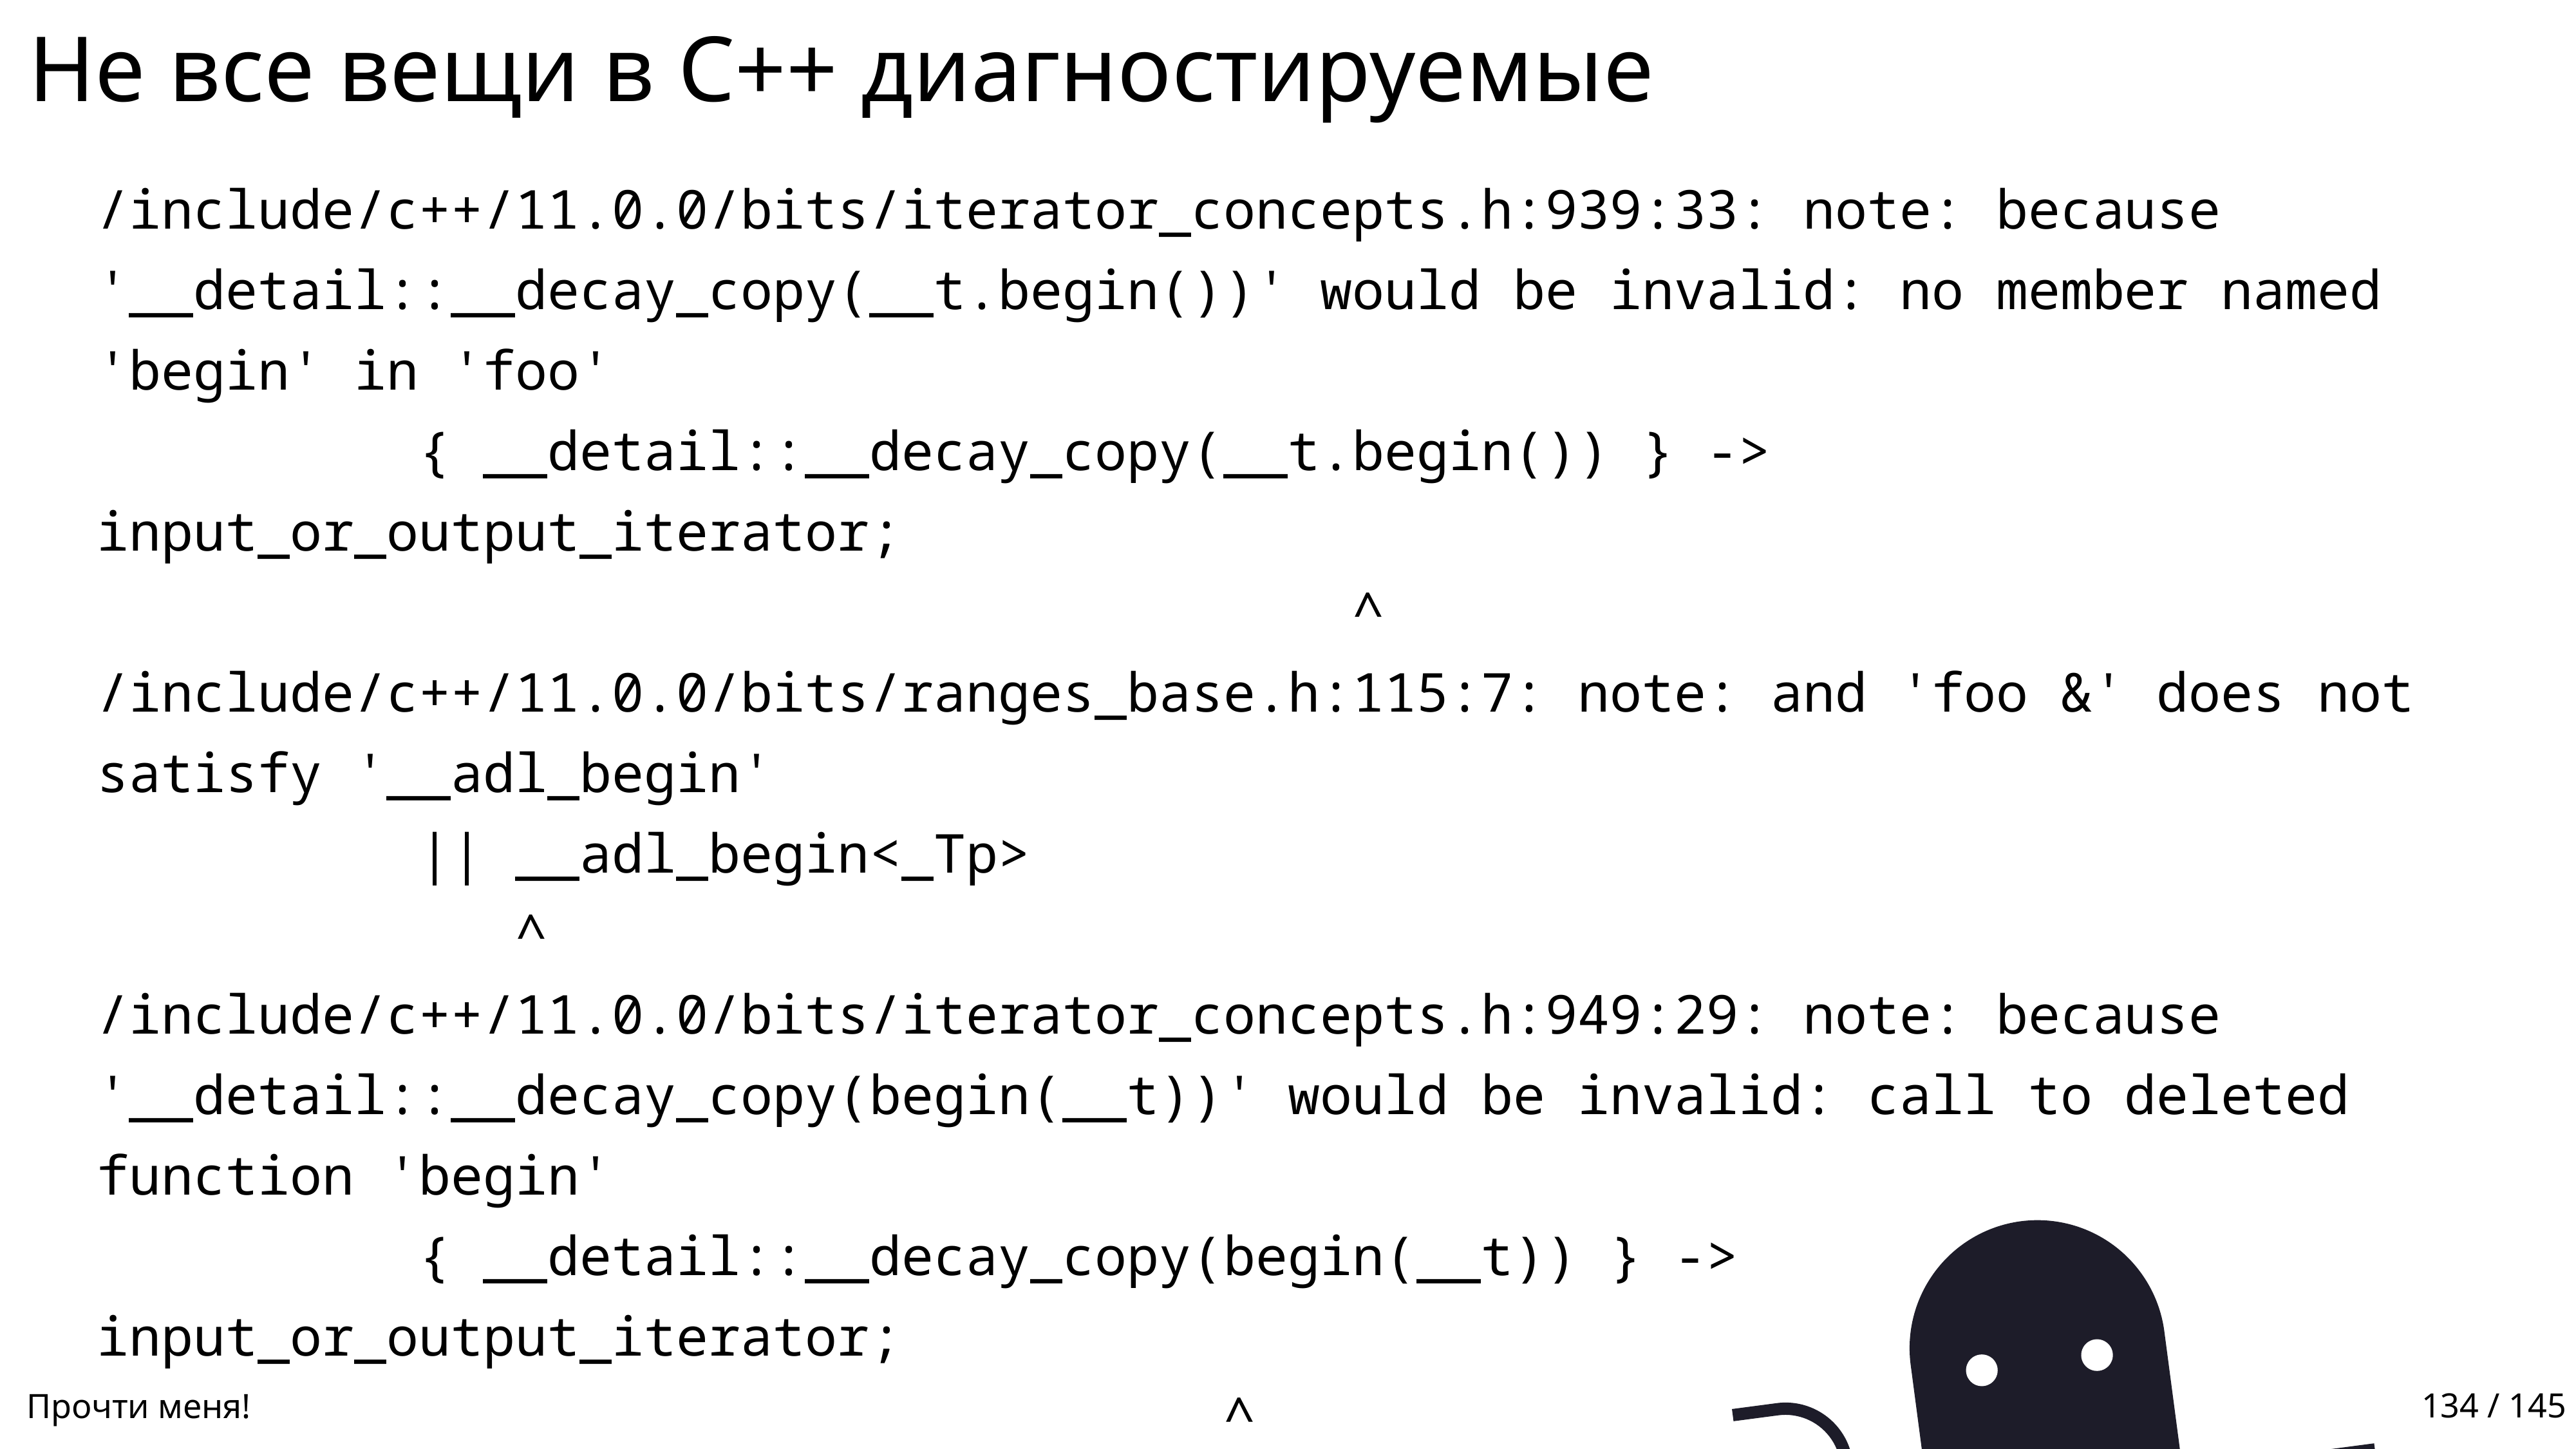

# Не все вещи в C++ диагностируемые
/include/c++/11.0.0/bits/iterator_concepts.h:939:33: note: because '__detail::__decay_copy(__t.begin())' would be invalid: no member named 'begin' in 'foo'
 { __detail::__decay_copy(__t.begin()) } -> input_or_output_iterator;
 ^
/include/c++/11.0.0/bits/ranges_base.h:115:7: note: and 'foo &' does not satisfy '__adl_begin'
 || __adl_begin<_Tp>
 ^
/include/c++/11.0.0/bits/iterator_concepts.h:949:29: note: because '__detail::__decay_copy(begin(__t))' would be invalid: call to deleted function 'begin'
 { __detail::__decay_copy(begin(__t)) } -> input_or_output_iterator;
 ^
1 error generated.
Прочти меня!